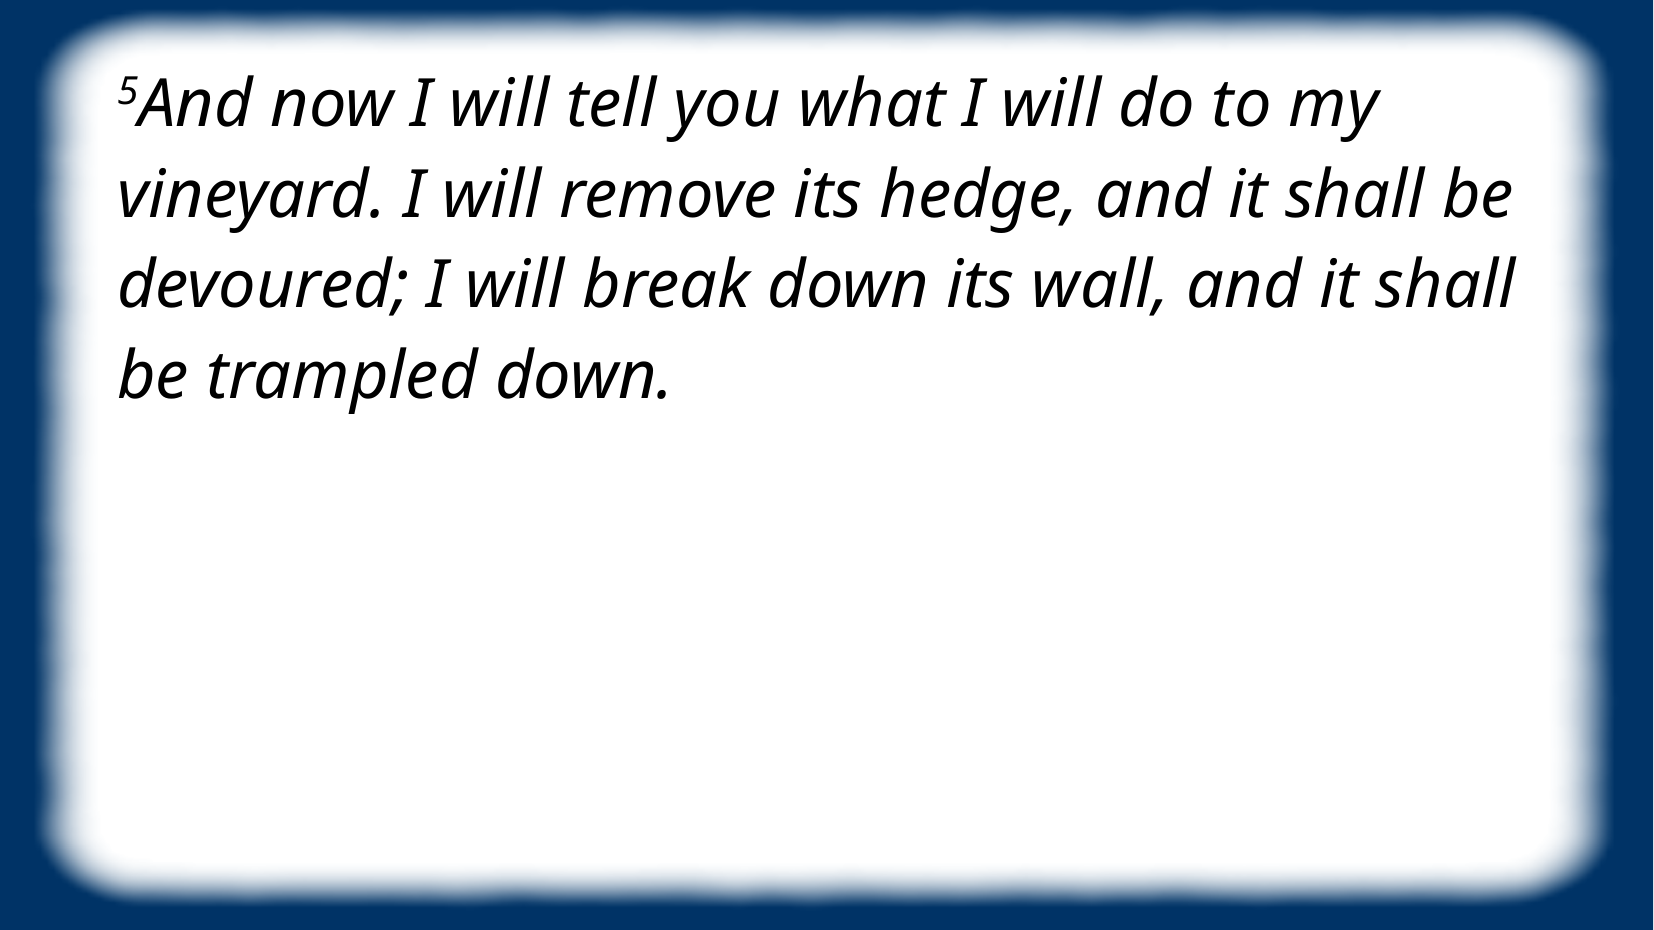

5And now I will tell you what I will do to my vineyard. I will remove its hedge, and it shall be devoured; I will break down its wall, and it shall be trampled down.